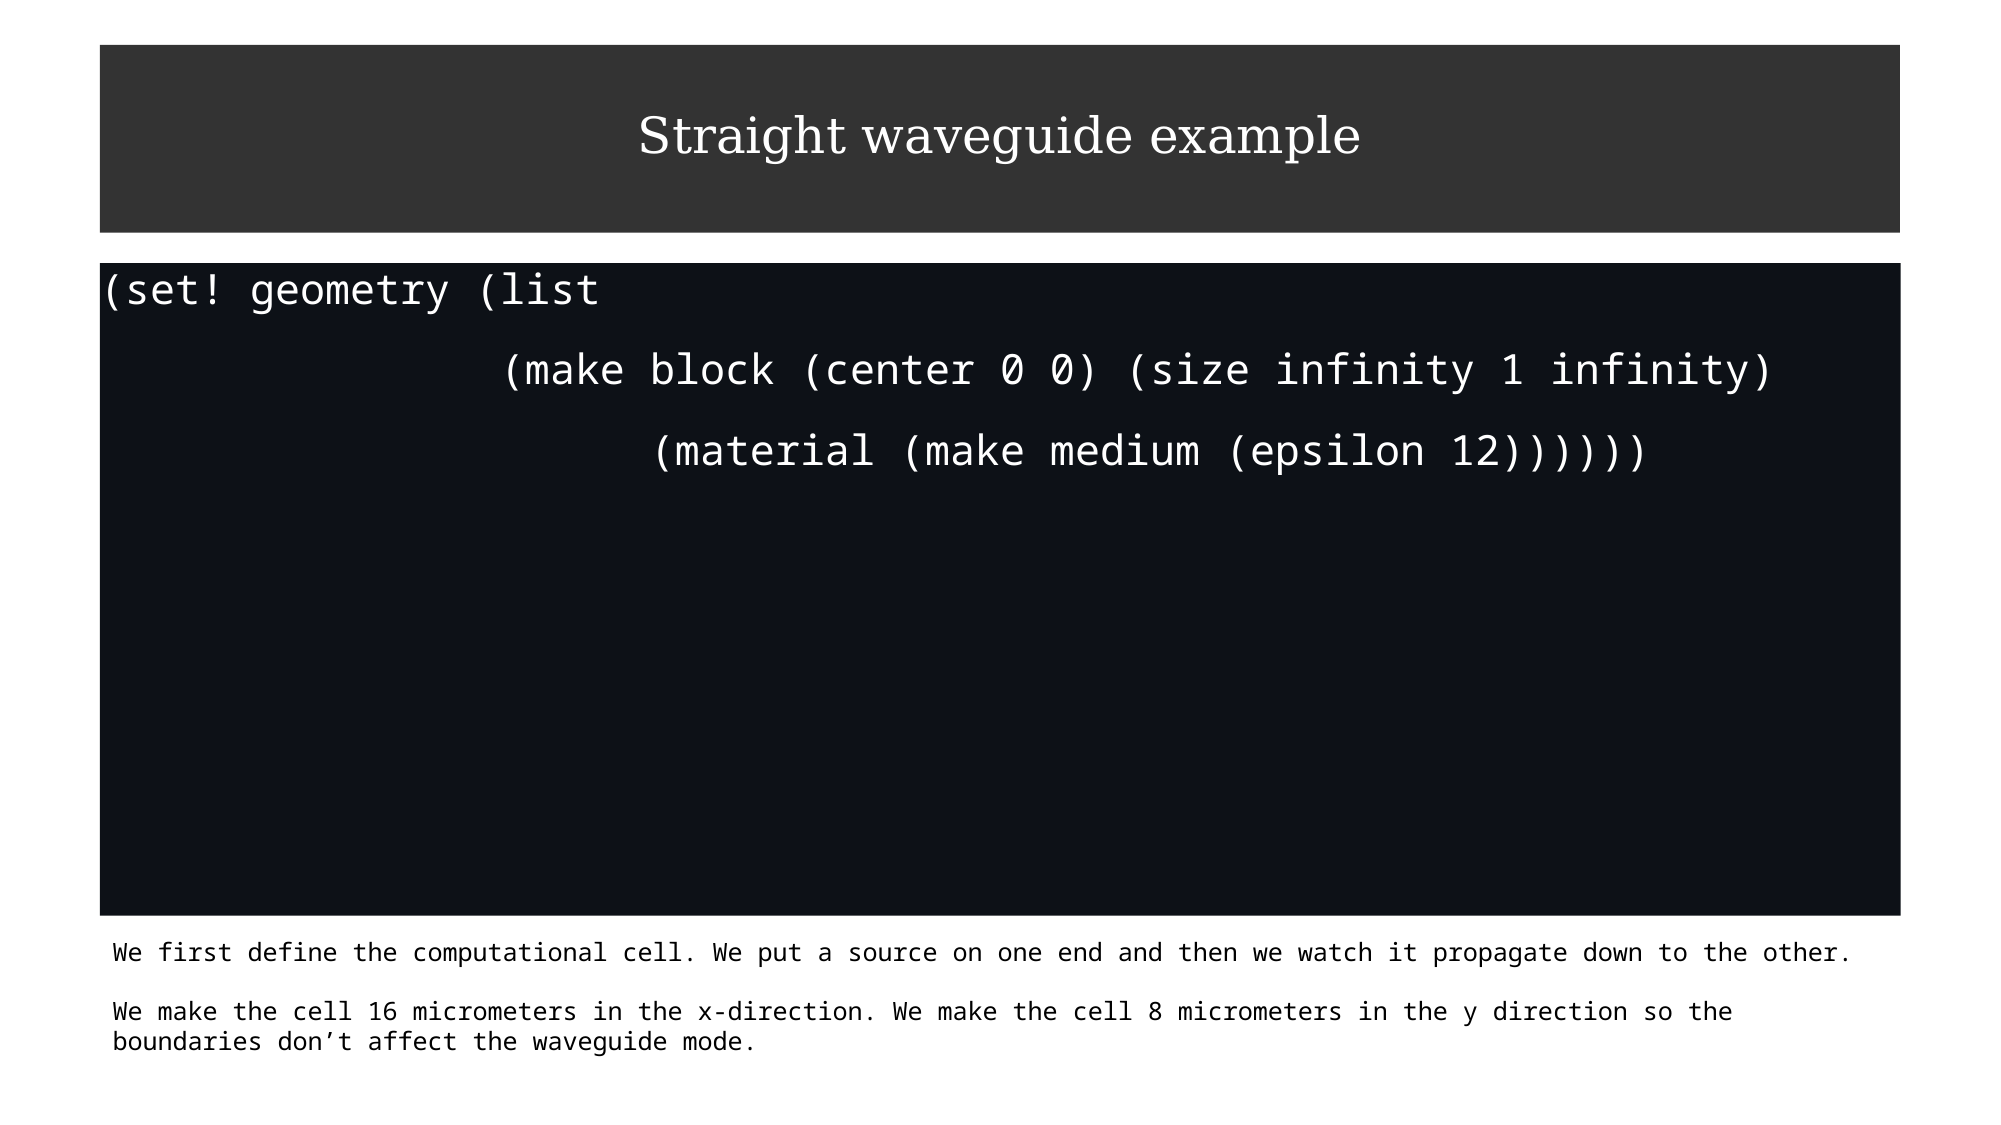

# Straight waveguide example
(set! geometry (list
 (make block (center 0 0) (size infinity 1 infinity)
 (material (make medium (epsilon 12))))))
We first define the computational cell. We put a source on one end and then we watch it propagate down to the other.
We make the cell 16 micrometers in the x-direction. We make the cell 8 micrometers in the y direction so the boundaries don’t affect the waveguide mode.